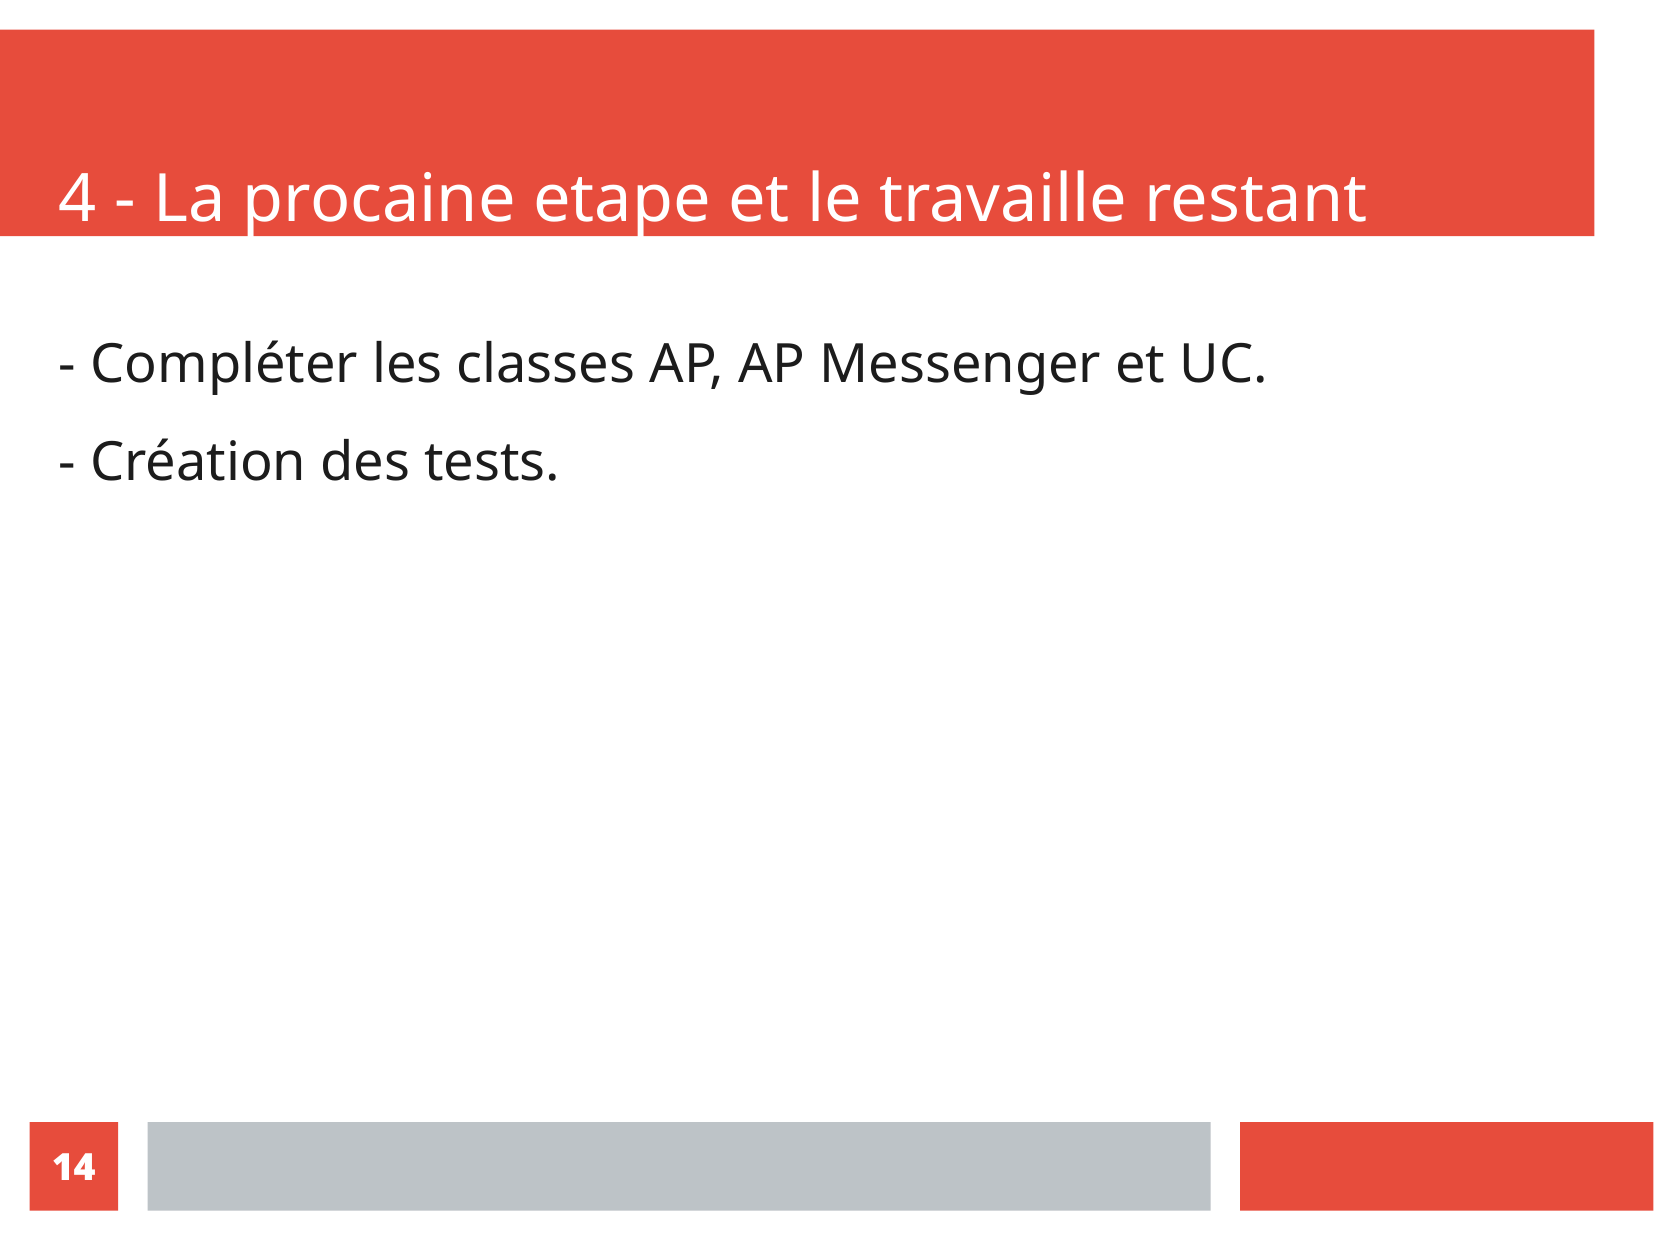

# 4 - La procaine etape et le travaille restant
- Compléter les classes AP, AP Messenger et UC.
- Création des tests.
14